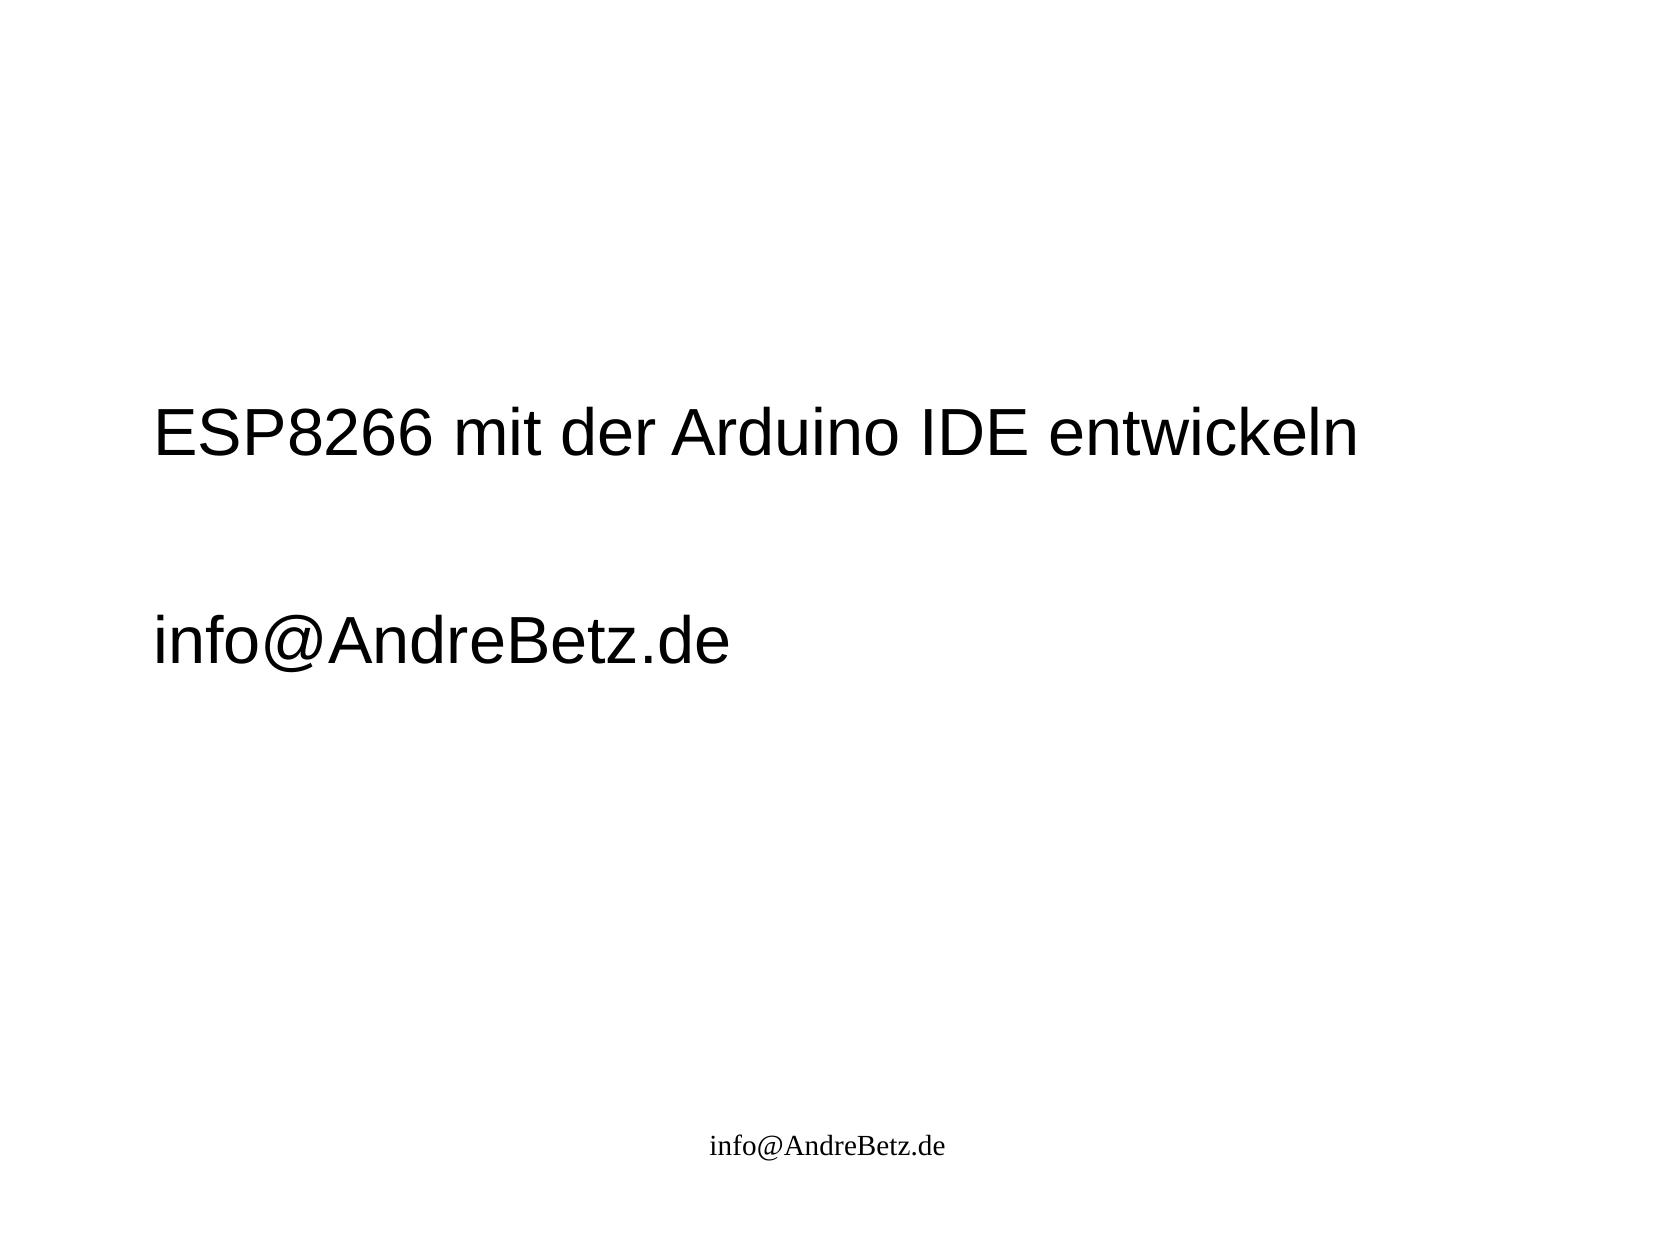

#
ESP8266 mit der Arduino IDE entwickeln
info@AndreBetz.de
info@AndreBetz.de